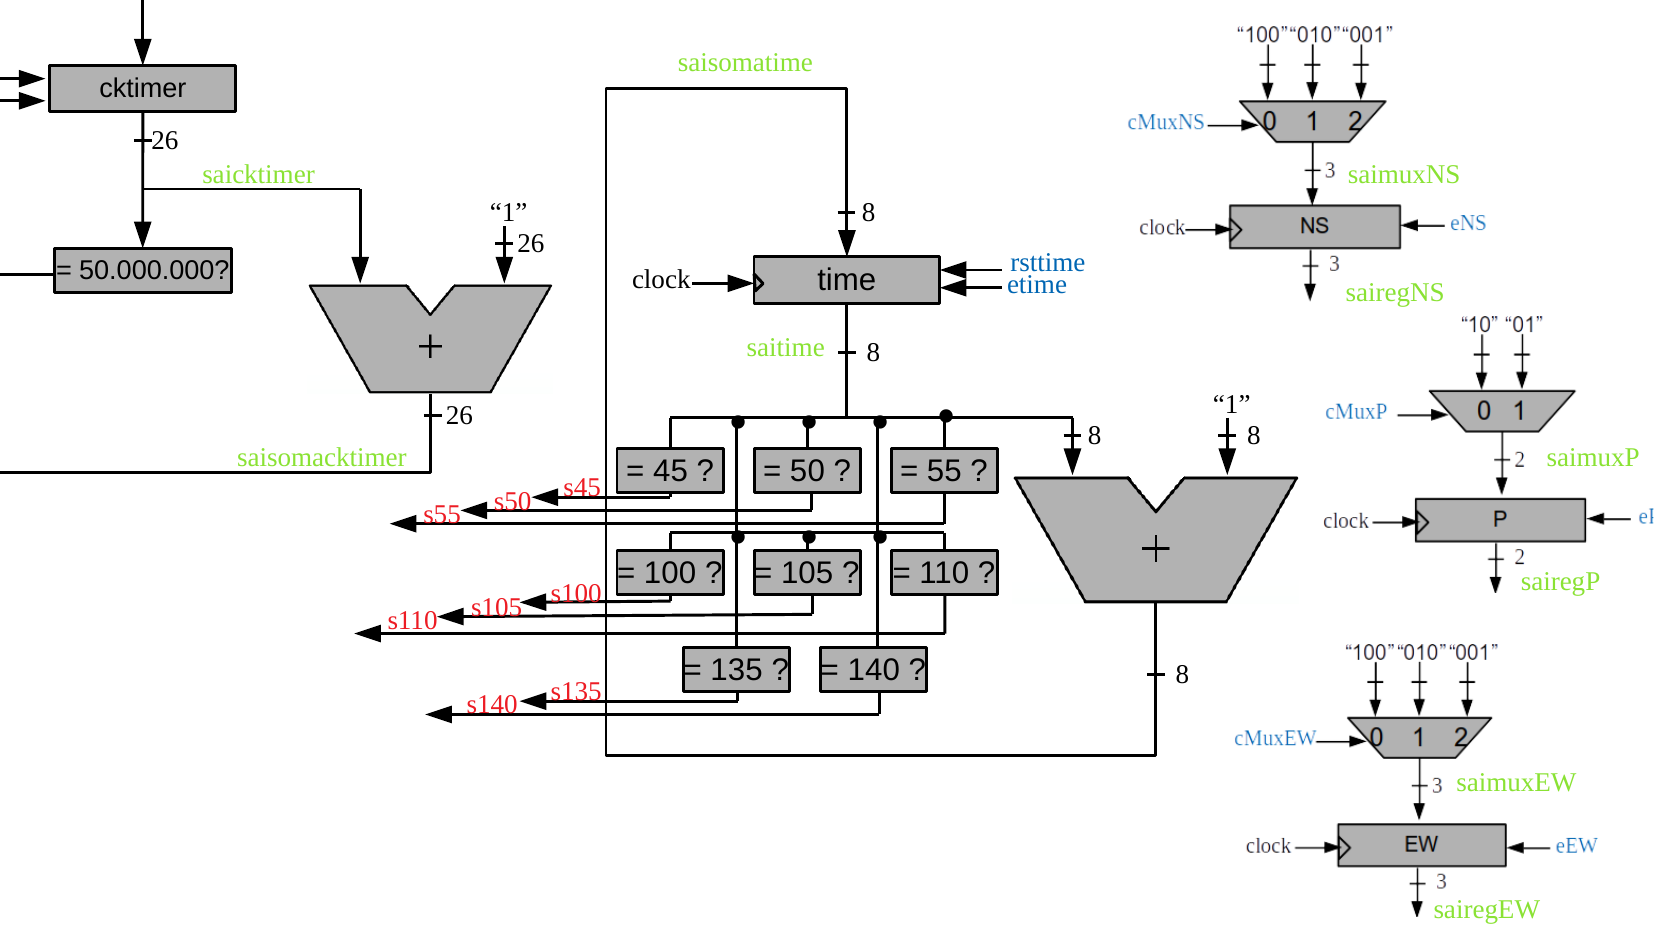

saisomatime
ecktimer
cktimer
rstcktimer
26
saimuxNS
saicktimer
8
“1”
26
rsttime
s1
= 50.000.000?
time
clock
etime
sairegNS
.
.
.
saitime
.
8
“1”
26
8
8
saisomacktimer
saimuxP
.
.
.
= 45 ?
= 50 ?
= 55 ?
s45
s50
s55
= 100 ?
= 105 ?
= 110 ?
sairegP
s100
s105
s110
= 135 ?
= 140 ?
8
s135
s140
saimuxEW
1
sairegEW